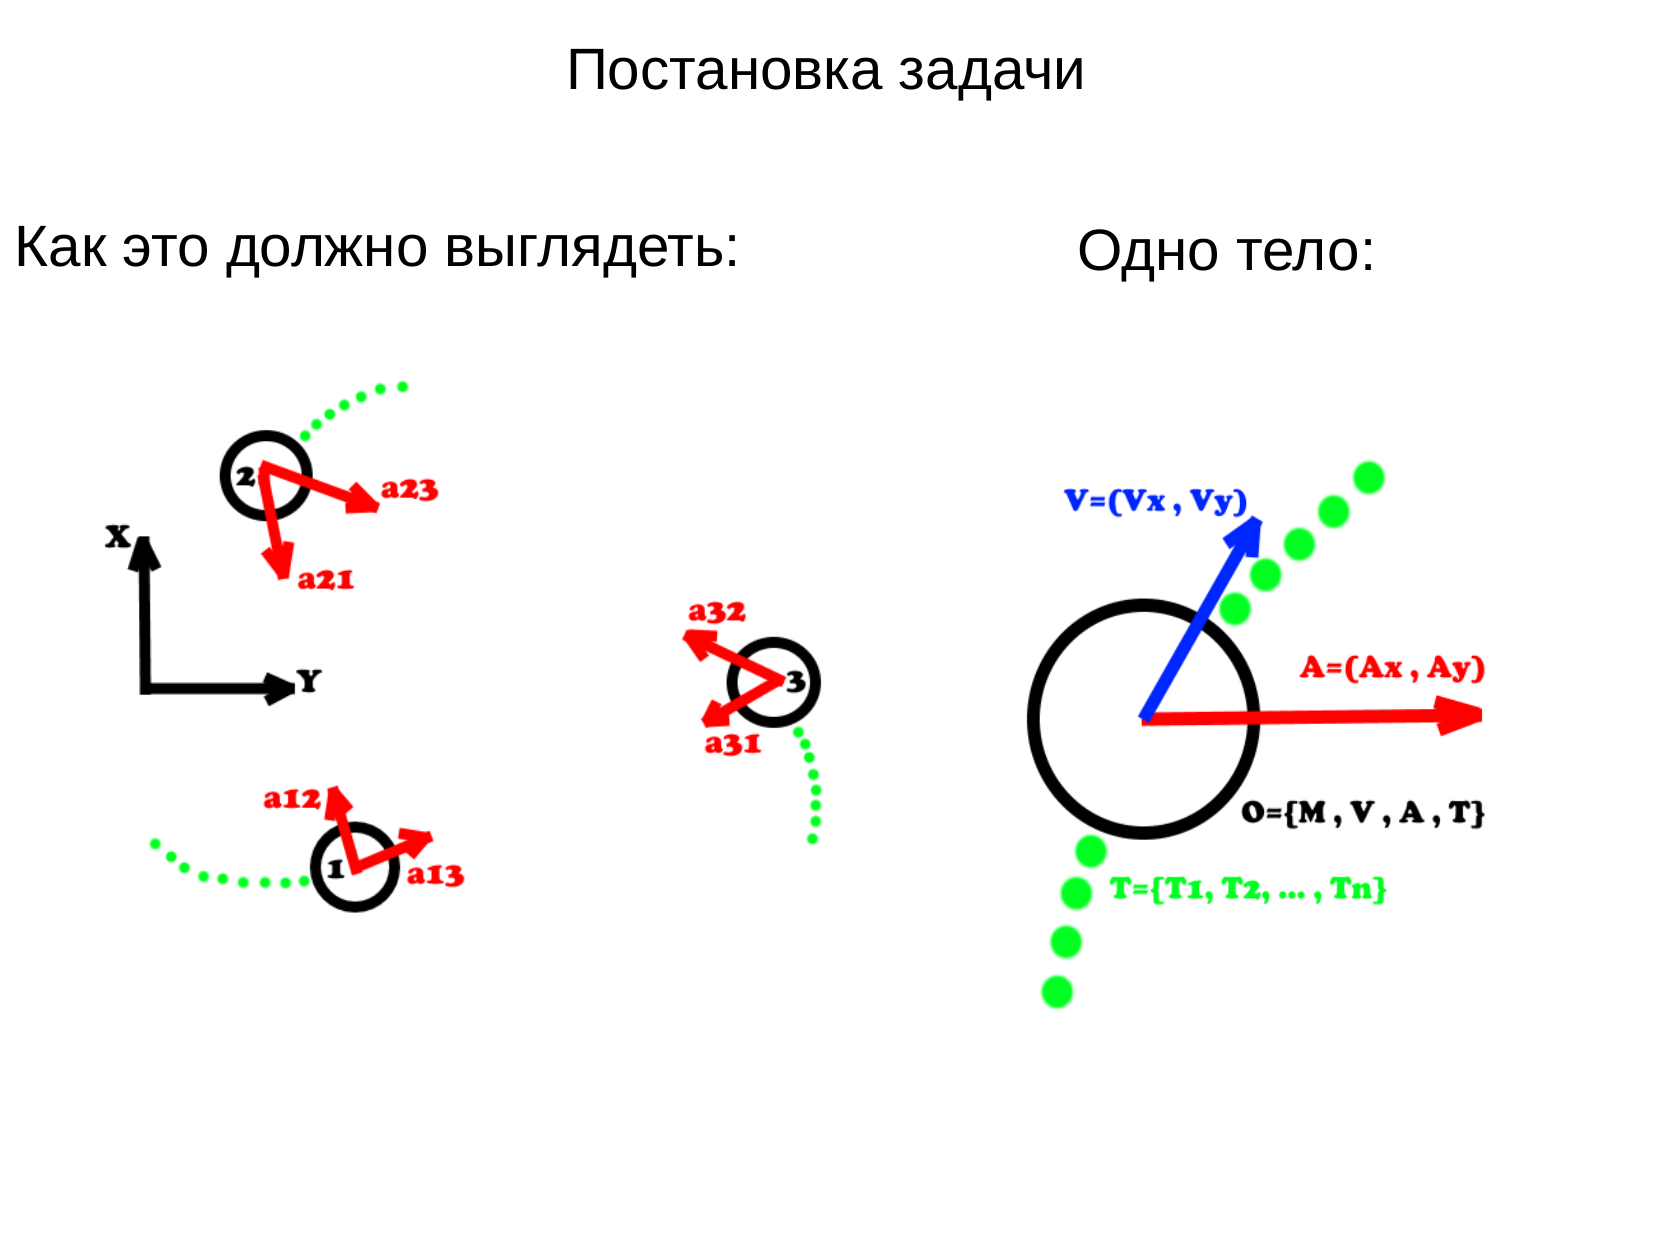

Постановка задачи
Как это должно выглядеть:
Одно тело: